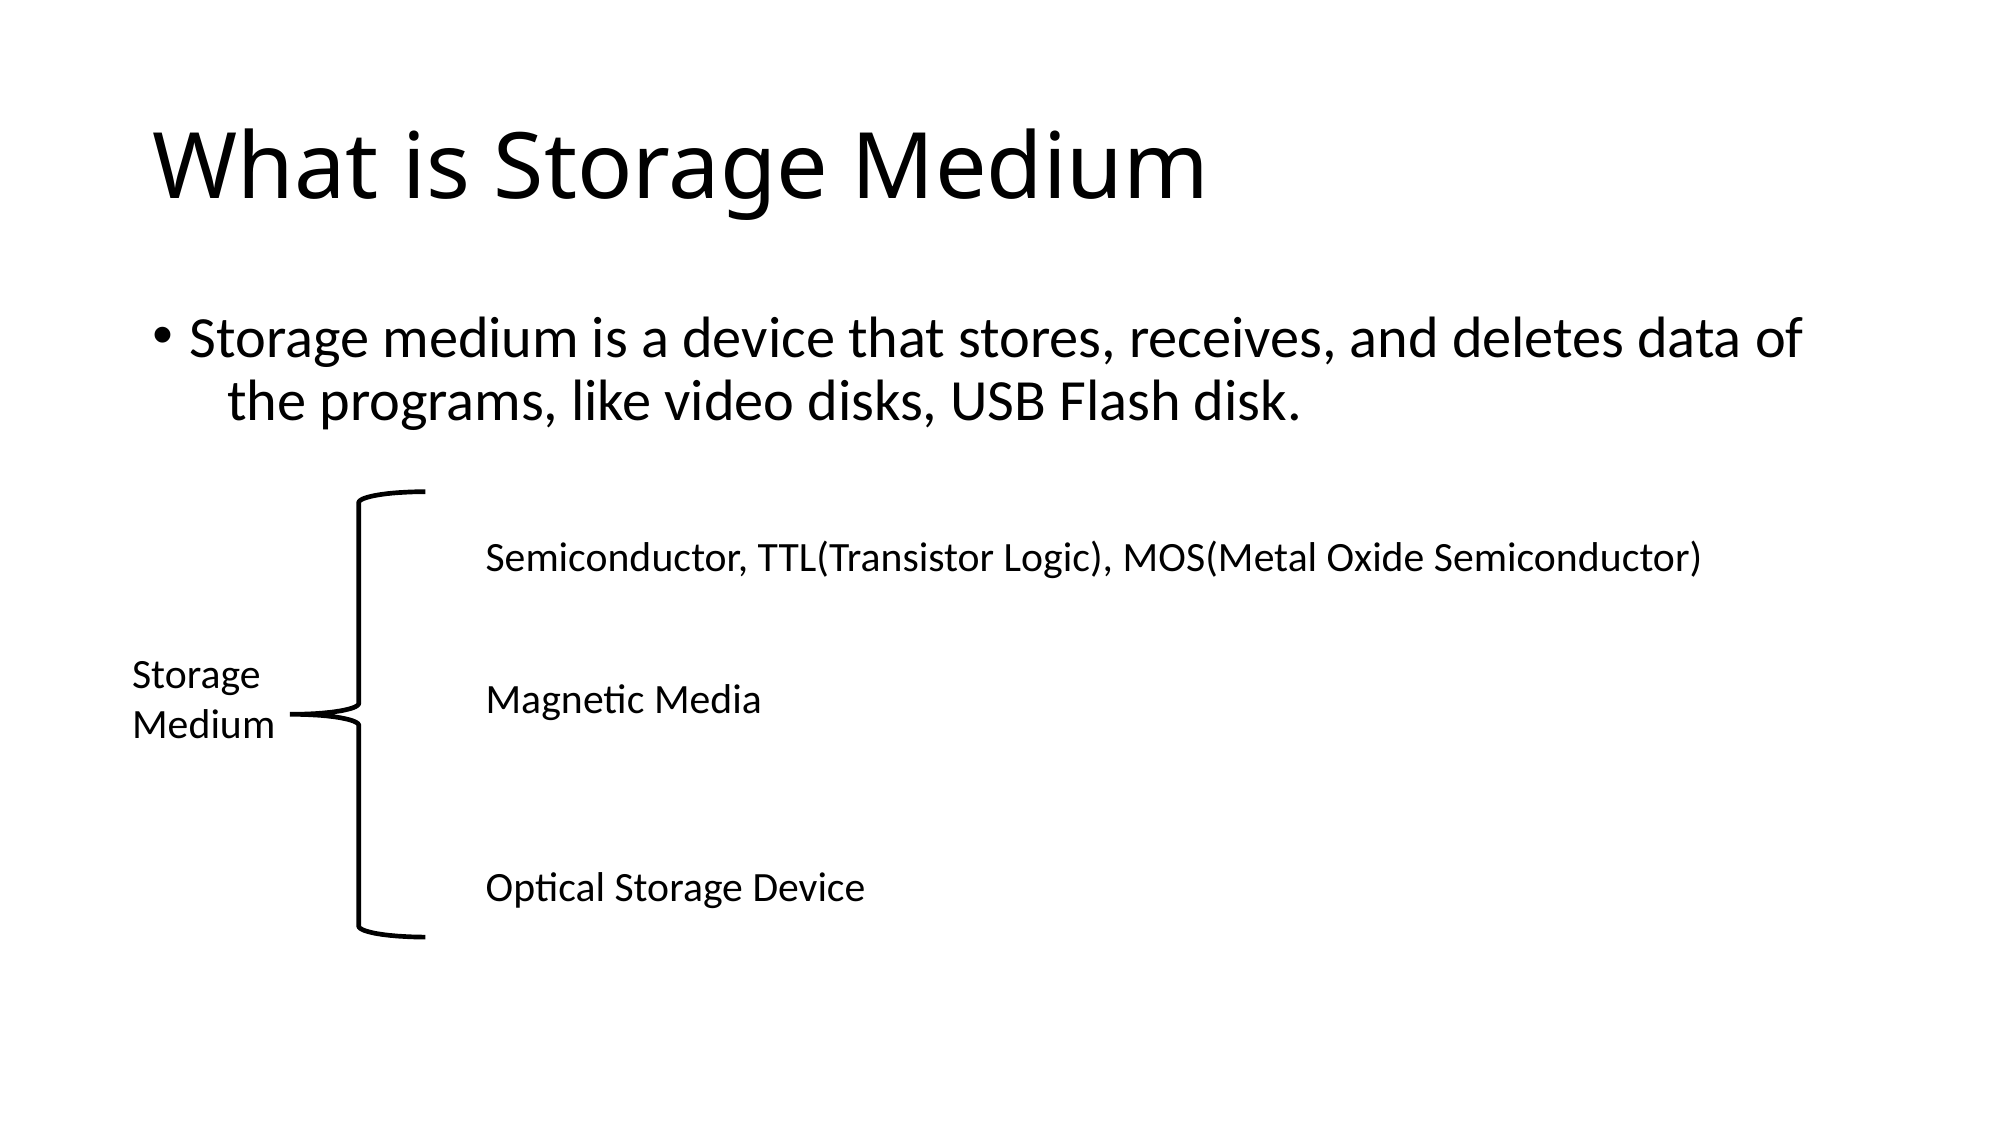

# What is Storage Medium
Storage medium is a device that stores, receives, and deletes data of the programs, like video disks, USB Flash disk.
Semiconductor, TTL(Transistor Logic), MOS(Metal Oxide Semiconductor)
Storage Medium
Magnetic Media
Optical Storage Device